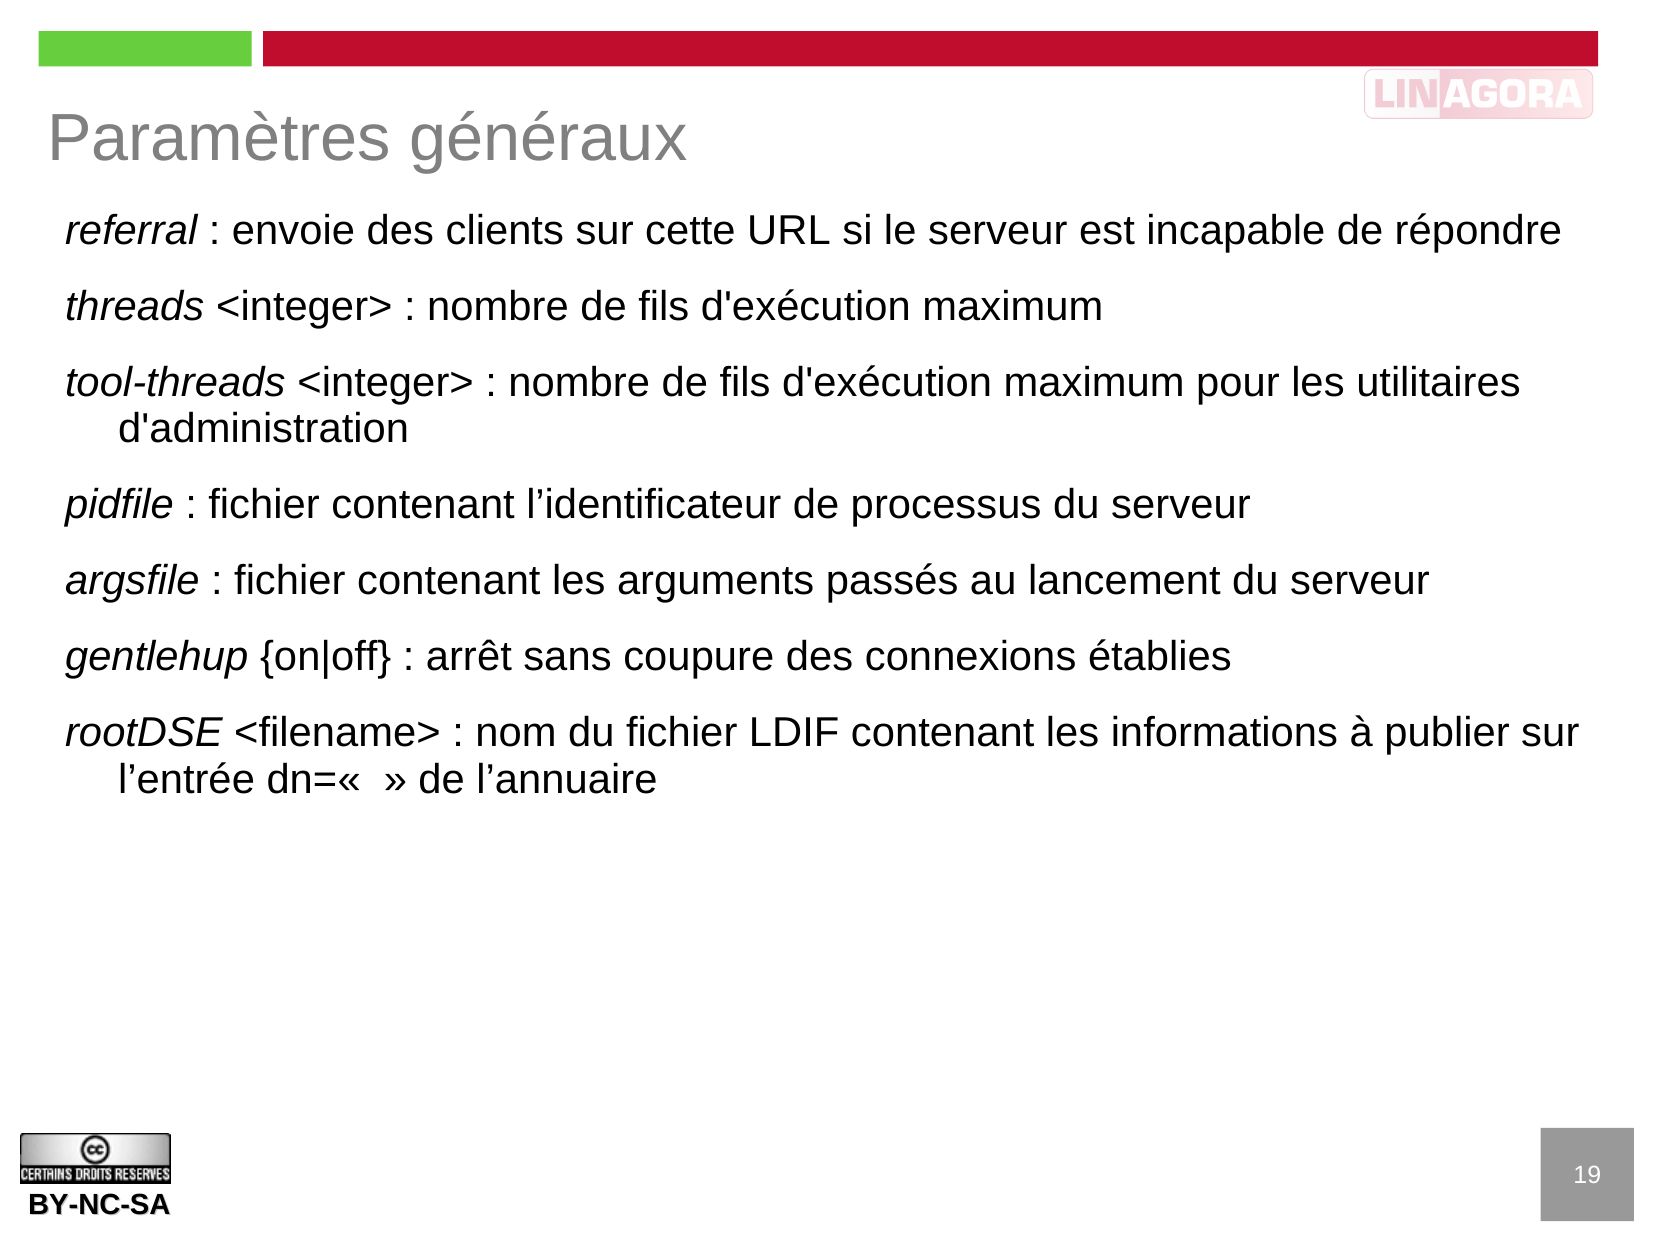

# Paramètres généraux
referral : envoie des clients sur cette URL si le serveur est incapable de répondre
threads <integer> : nombre de fils d'exécution maximum
tool-threads <integer> : nombre de fils d'exécution maximum pour les utilitaires d'administration
pidfile : fichier contenant l’identificateur de processus du serveur
argsfile : fichier contenant les arguments passés au lancement du serveur
gentlehup {on|off} : arrêt sans coupure des connexions établies
rootDSE <filename> : nom du fichier LDIF contenant les informations à publier sur l’entrée dn=«  » de l’annuaire